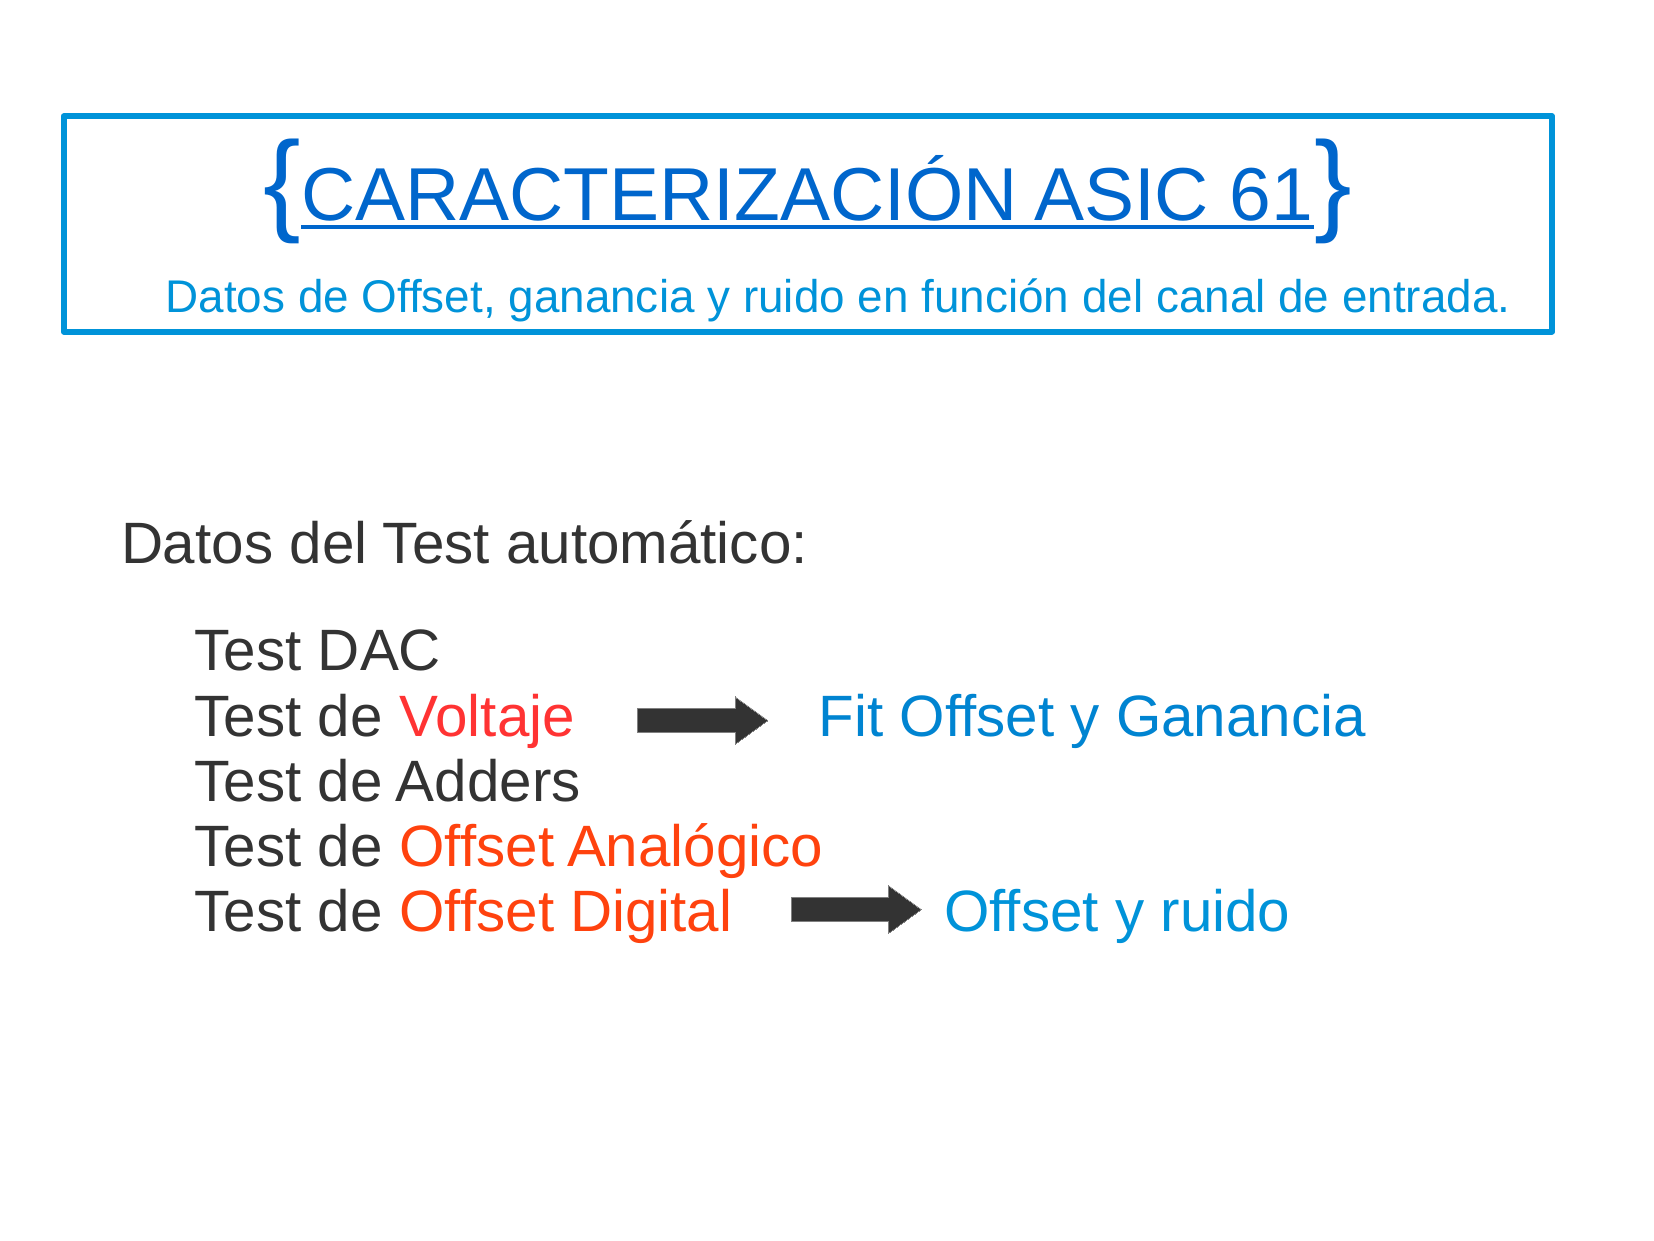

# {CARACTERIZACIÓN ASIC 61} Datos de Offset, ganancia y ruido en función del canal de entrada.
Datos del Test automático:
	Test DAC
	Test de Voltaje Fit Offset y Ganancia
	Test de Adders
	Test de Offset Analógico
	Test de Offset Digital Offset y ruido